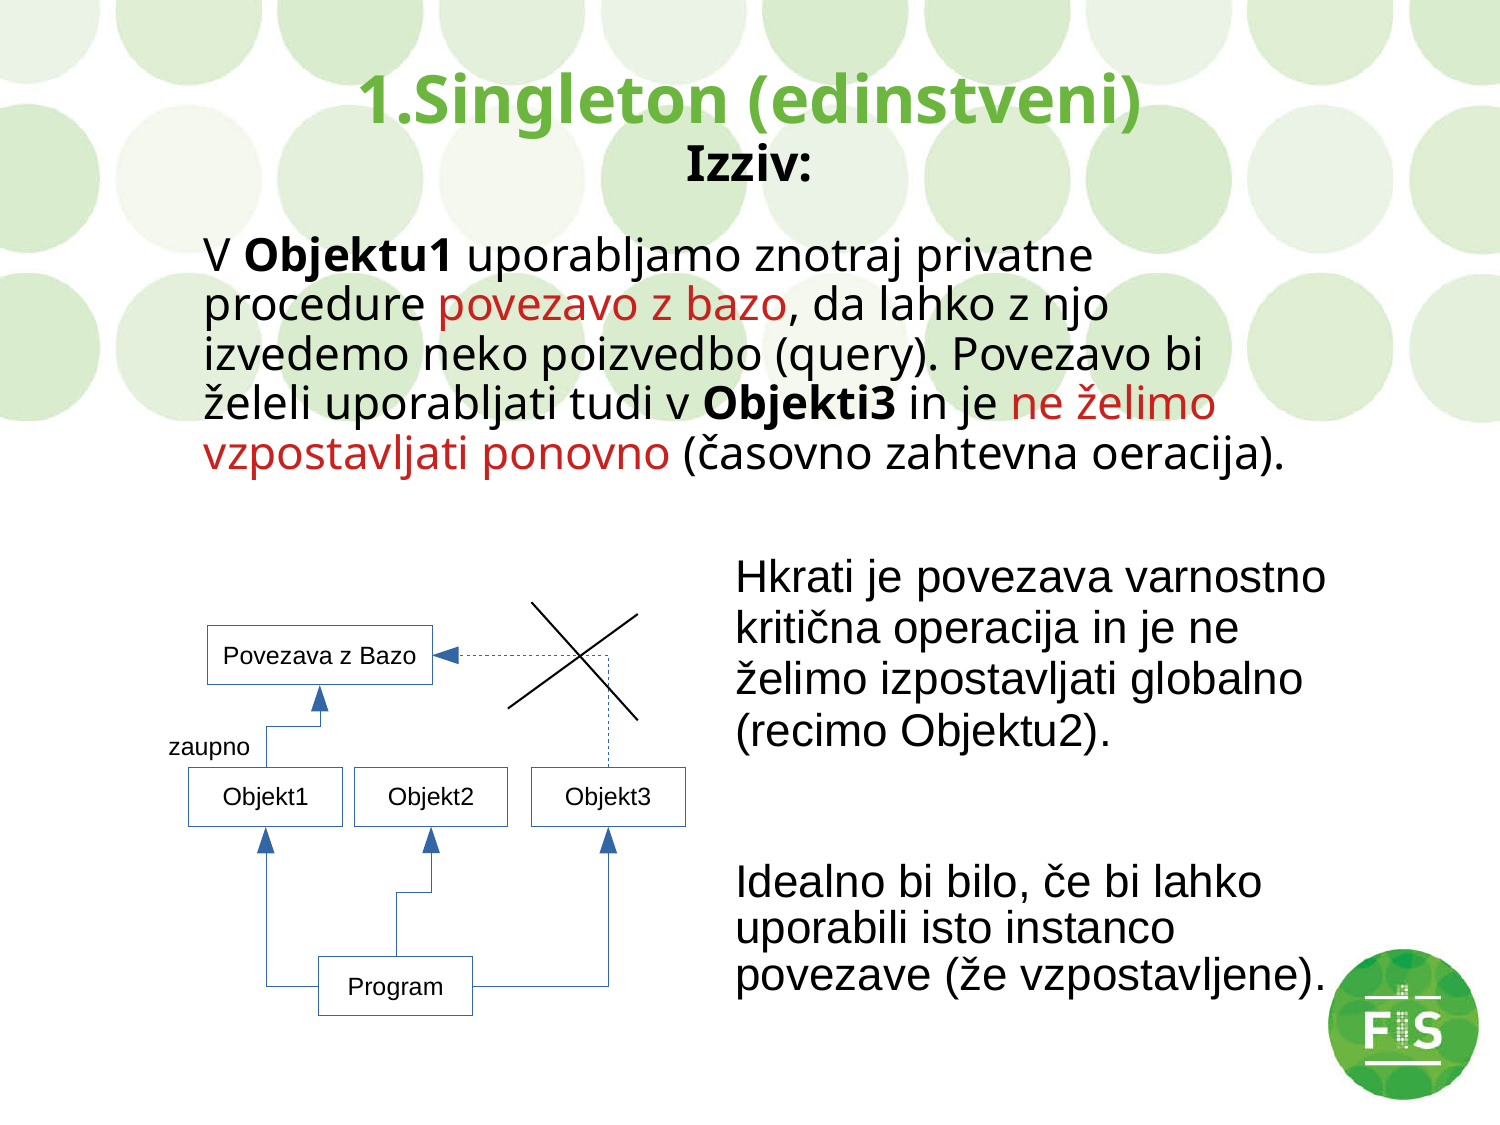

# 1.Singleton (edinstveni) Izziv:
V Objektu1 uporabljamo znotraj privatne procedure povezavo z bazo, da lahko z njo izvedemo neko poizvedbo (query). Povezavo bi želeli uporabljati tudi v Objekti3 in je ne želimo vzpostavljati ponovno (časovno zahtevna oeracija).
Hkrati je povezava varnostno kritična operacija in je ne želimo izpostavljati globalno (recimo Objektu2).
Idealno bi bilo, če bi lahko uporabili isto instanco povezave (že vzpostavljene).
Povezava z Bazo
zaupno
Objekt2
Objekt1
Objekt3
Program